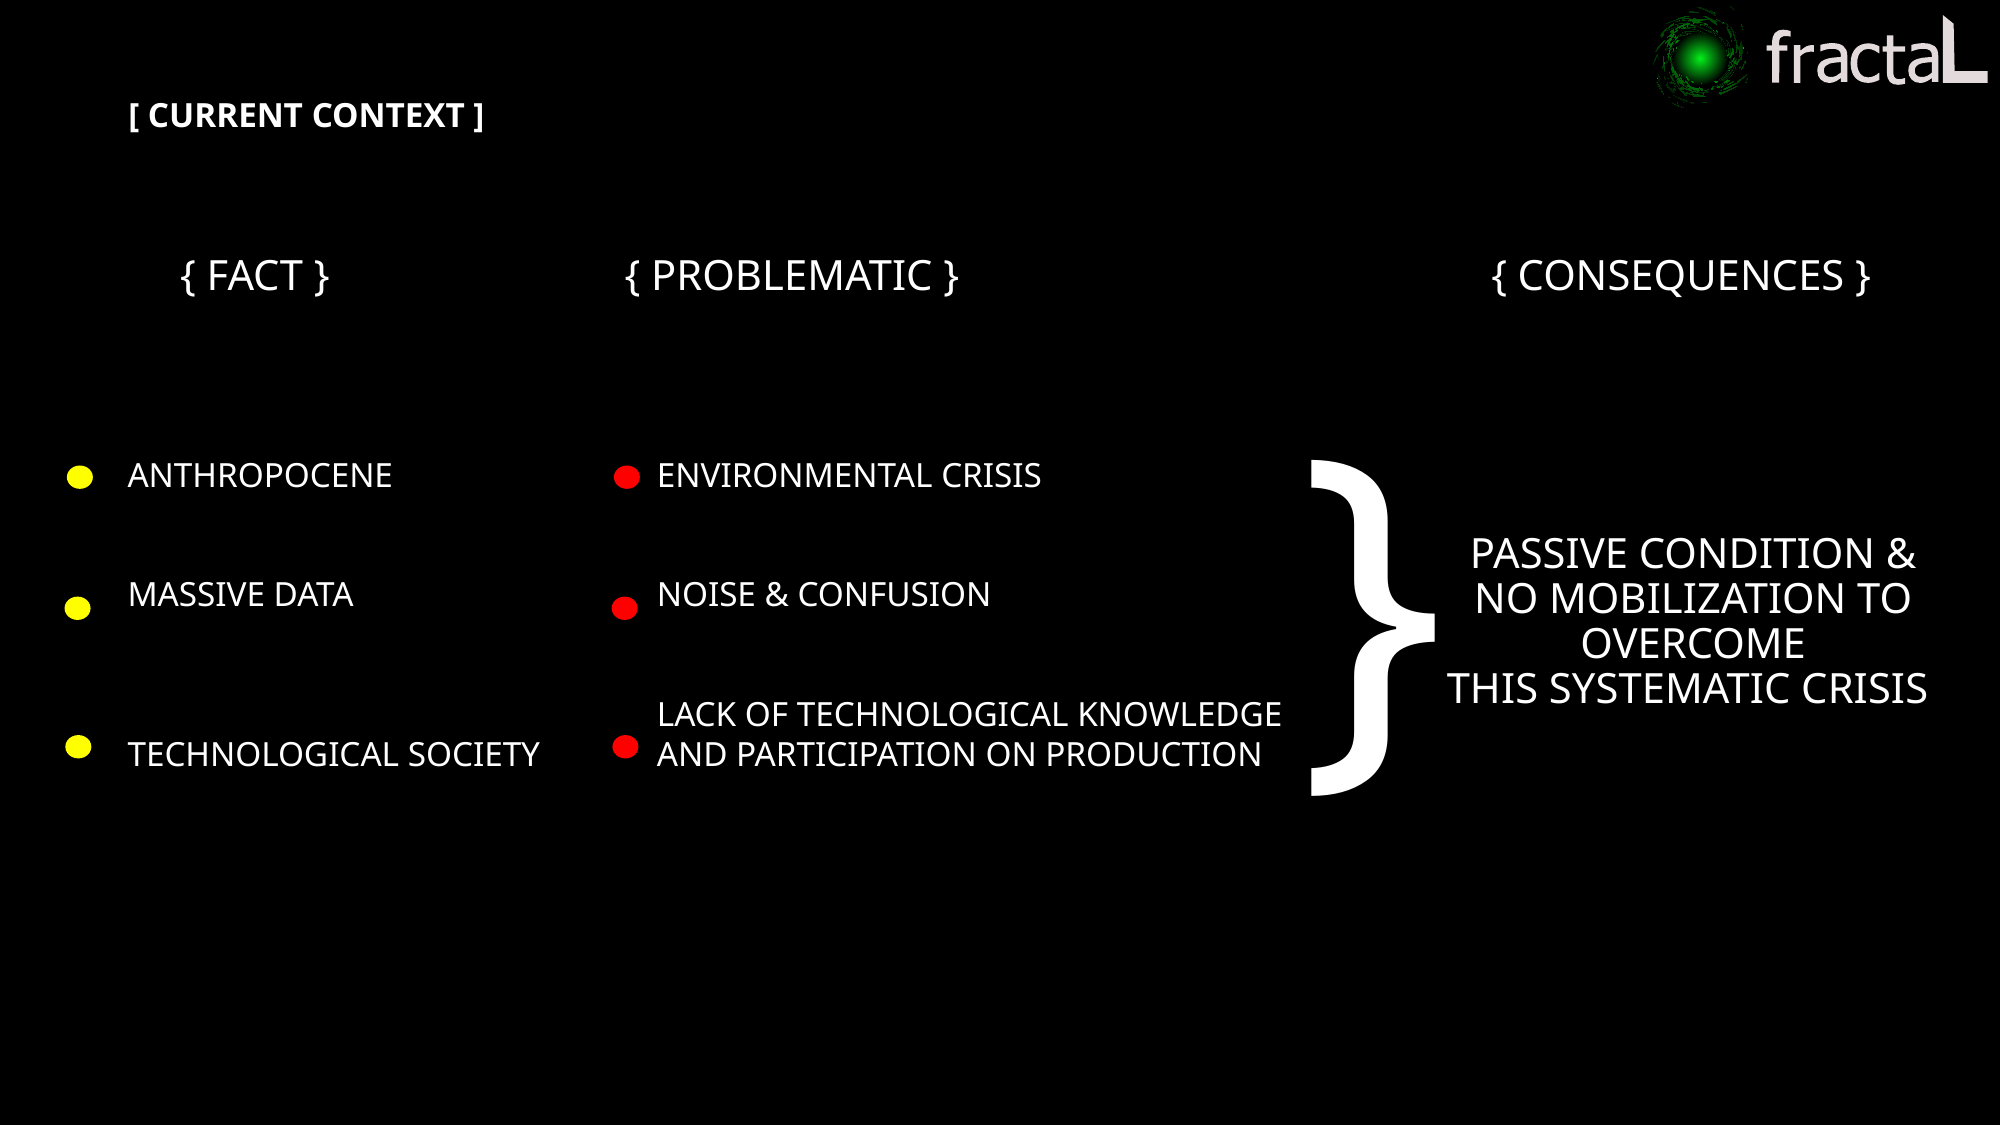

[ current context ]
{ FACT }
{ PROBLEMATIC }
{ CONSEQUENCES }
}
ANTHROPOCENE
MASSIVE DATA
TECHNOLOGICAL SOCIETY
ENVIRONMENTAL CRISIS
NOISE & CONFUSION
LACK OF TECHNOLOGICAL KNOWLEDGE AND PARTICIPATION ON PRODUCTION
PASSIVE CONDITION &
NO MOBILIZATION TO OVERCOME
THIS SYSTEMATIC CRISIS